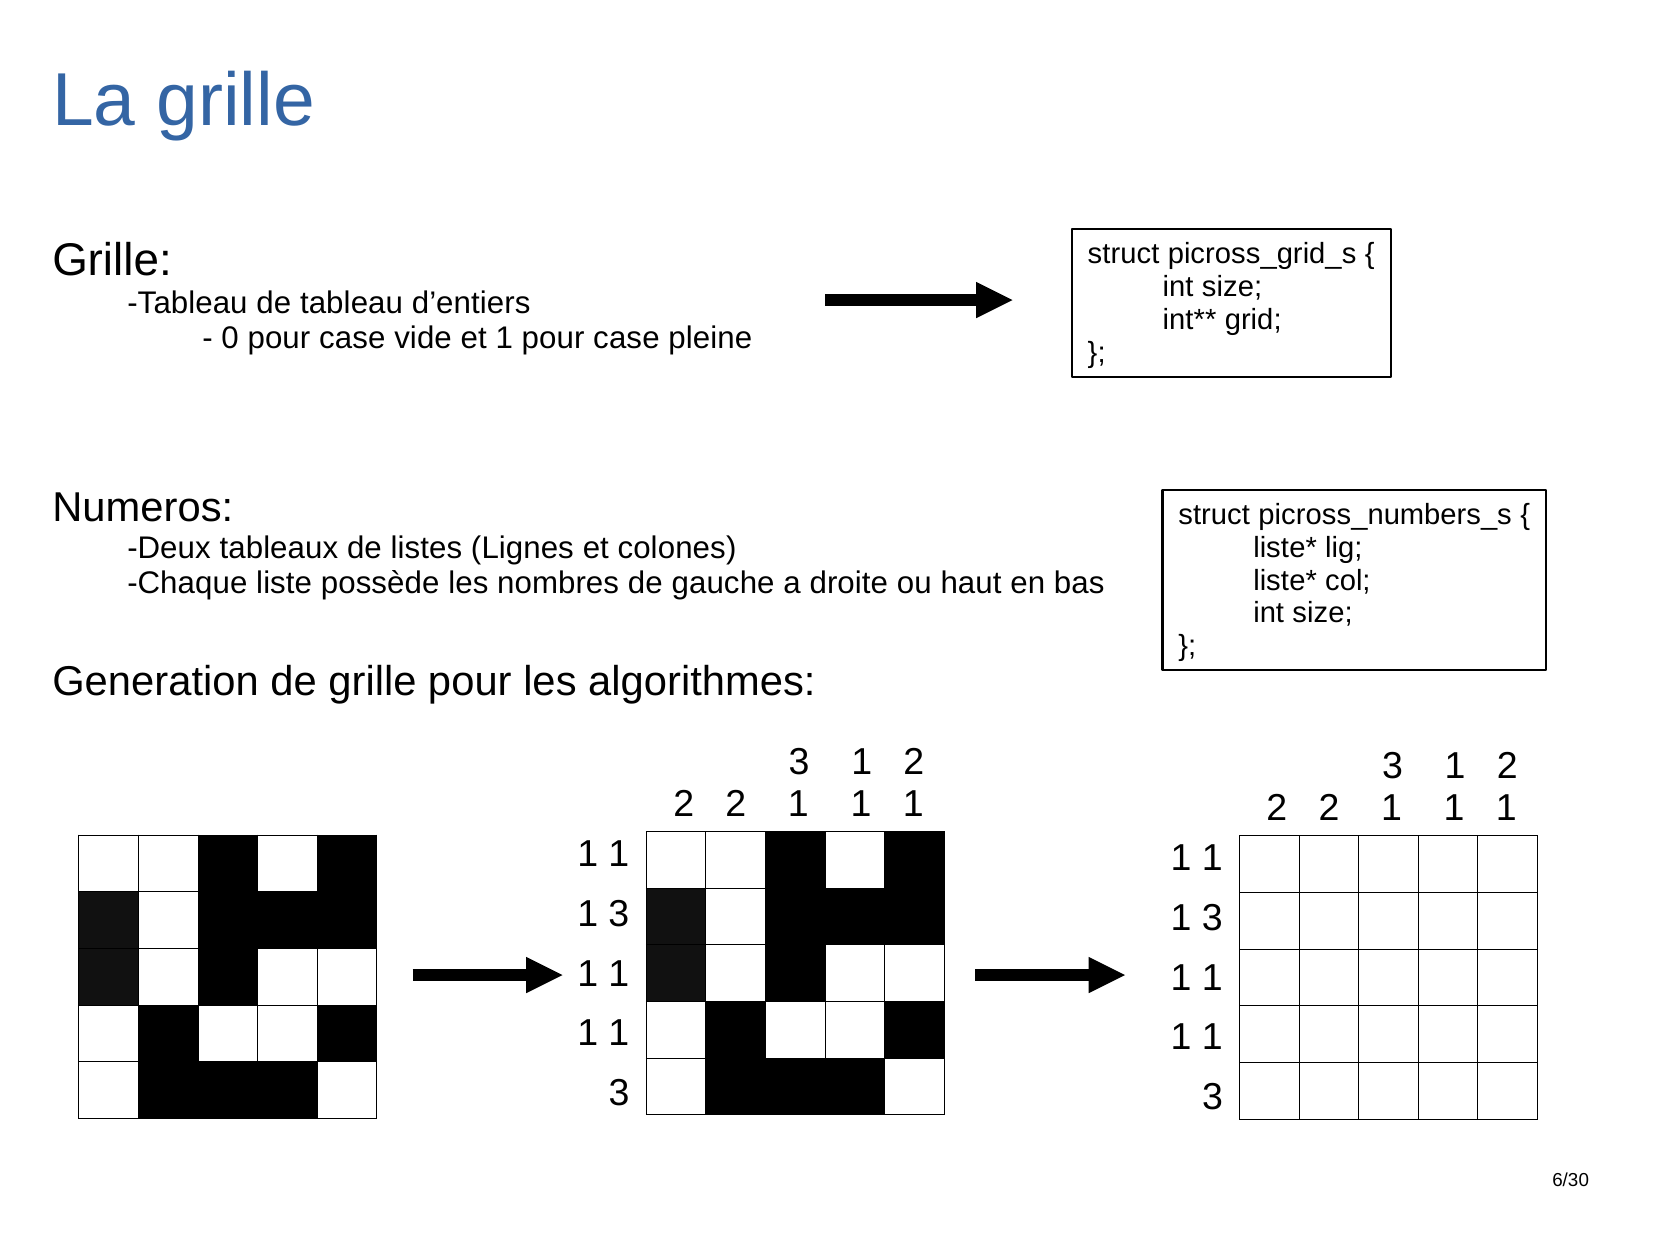

La grille
Grille:
	-Tableau de tableau d’entiers
		- 0 pour case vide et 1 pour case pleine
struct picross_grid_s {
	int size;
 	int** grid;
};
Numeros:
	-Deux tableaux de listes (Lignes et colones)
	-Chaque liste possède les nombres de gauche a droite ou haut en bas
struct picross_numbers_s {
	liste* lig;
	liste* col;
	int size;
};
Generation de grille pour les algorithmes:
 3 1 2
 2 2 1 1 1
 3 1 2
 2 2 1 1 1
1 1
1 3
1 1
1 1
 3
1 1
1 3
1 1
1 1
 3
| | | | | |
| --- | --- | --- | --- | --- |
| | | | | |
| | | | | |
| | | | | |
| | | | | |
| | | | | |
| --- | --- | --- | --- | --- |
| | | | | |
| | | | | |
| | | | | |
| | | | | |
| | | | | |
| --- | --- | --- | --- | --- |
| | | | | |
| | | | | |
| | | | | |
| | | | | |
6/30